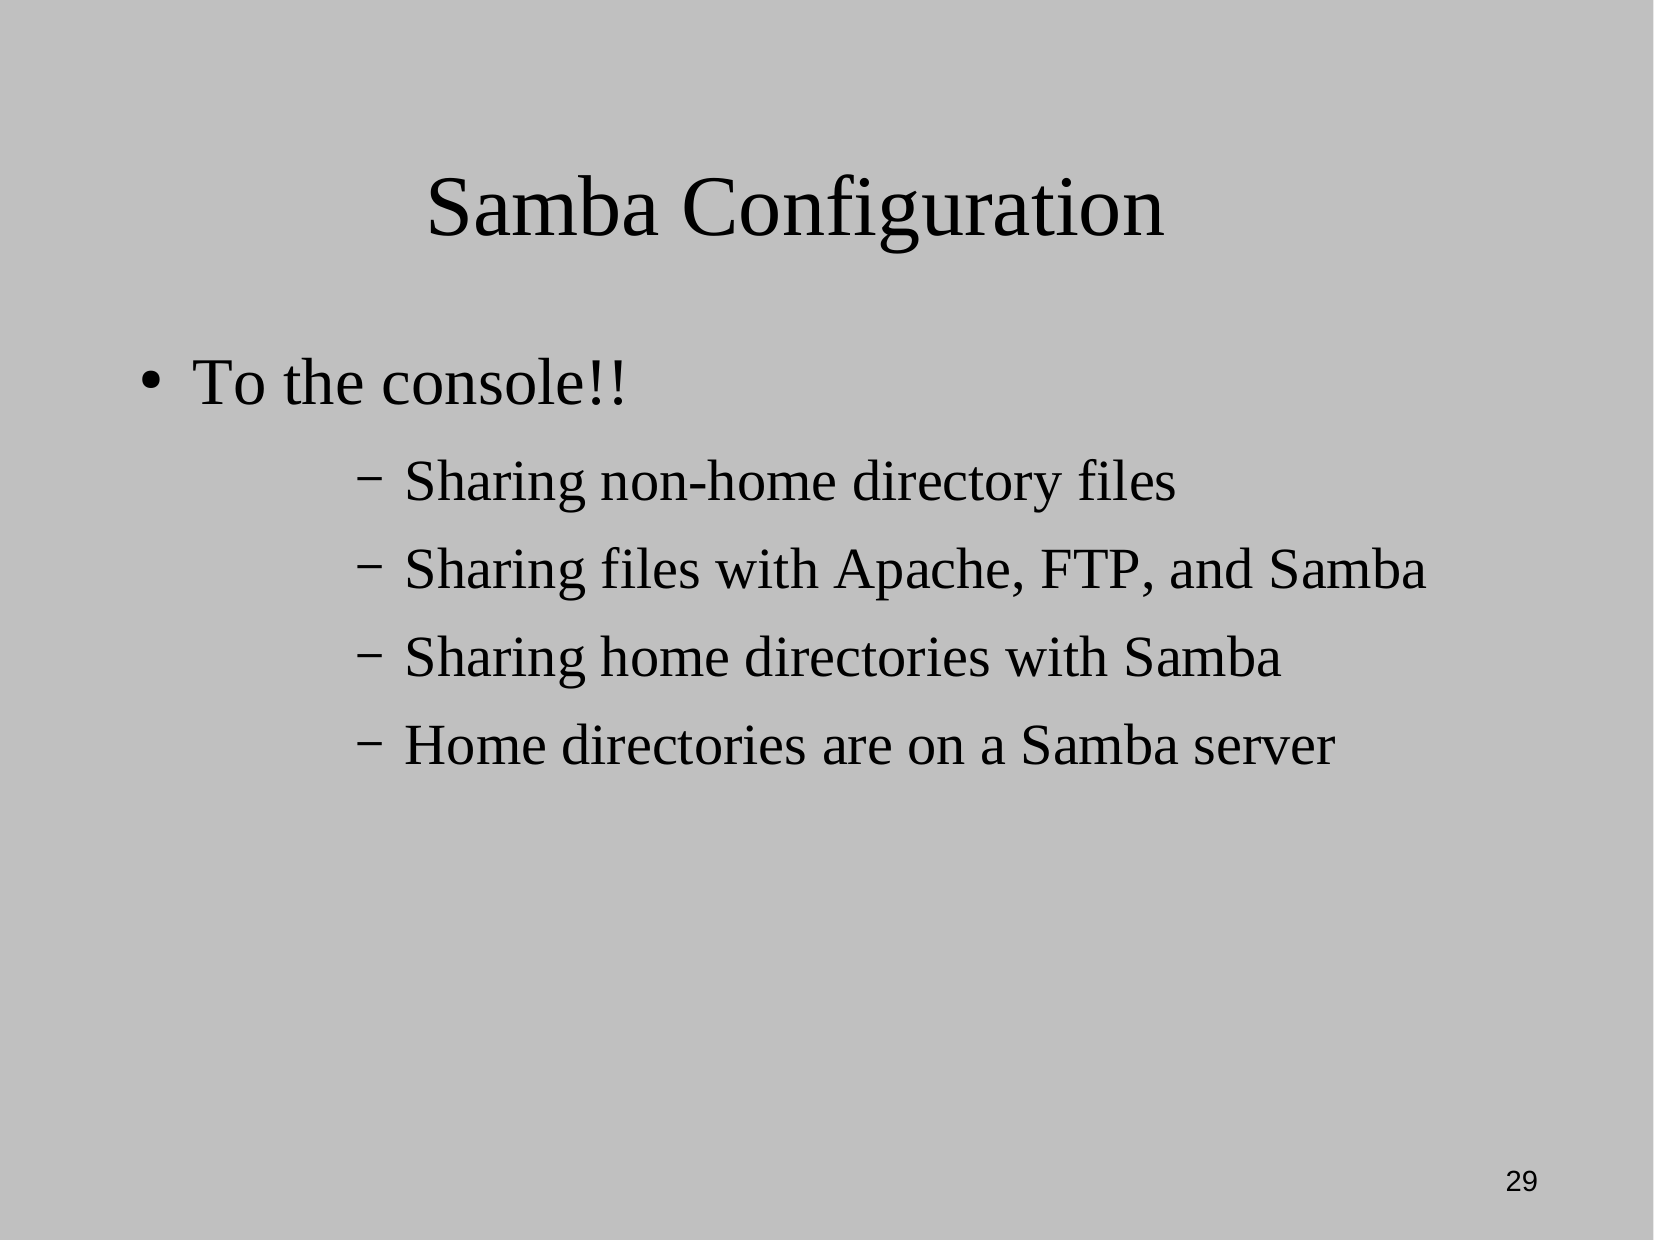

# Samba Configuration
To the console!!
Sharing non-home directory files
Sharing files with Apache, FTP, and Samba
Sharing home directories with Samba
Home directories are on a Samba server